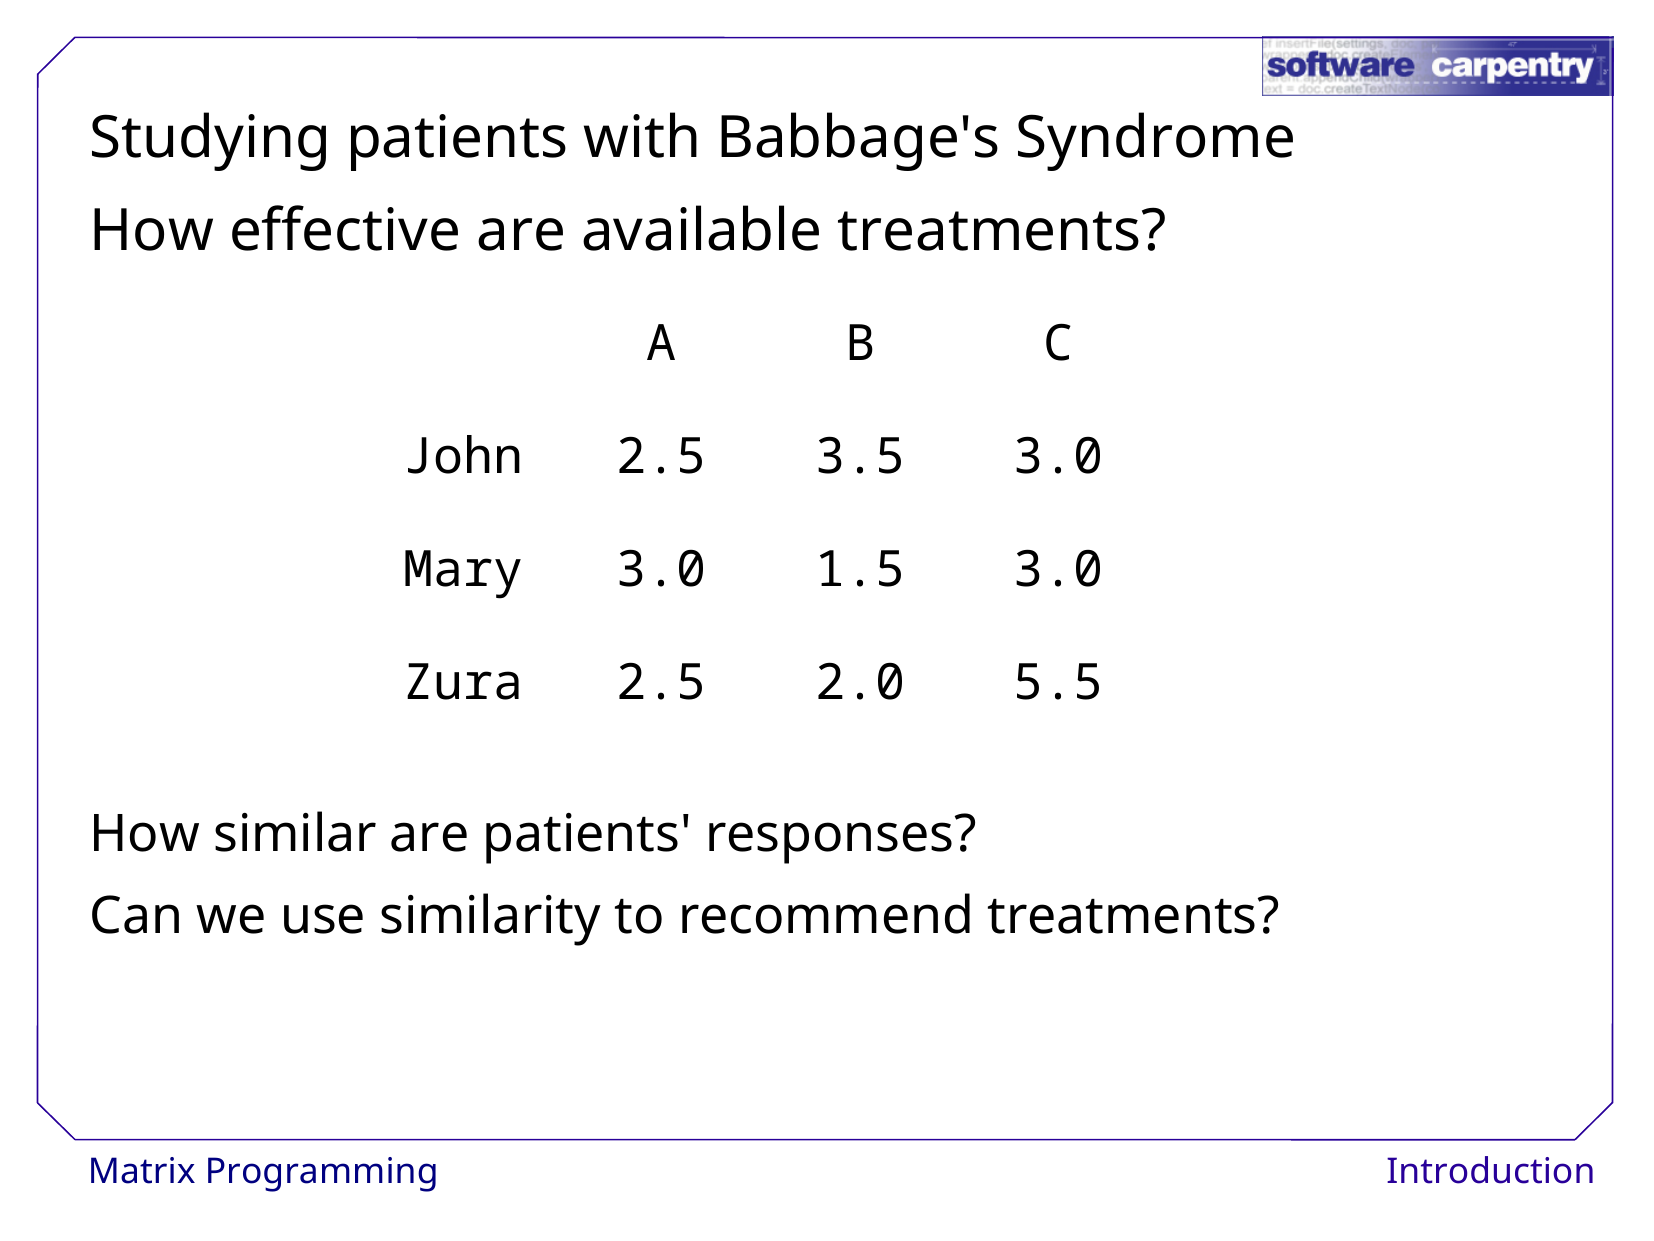

Studying patients with Babbage's Syndrome
How effective are available treatments?
| | A | B | C |
| --- | --- | --- | --- |
| John | 2.5 | 3.5 | 3.0 |
| Mary | 3.0 | 1.5 | 3.0 |
| Zura | 2.5 | 2.0 | 5.5 |
How similar are patients' responses?
Can we use similarity to recommend treatments?